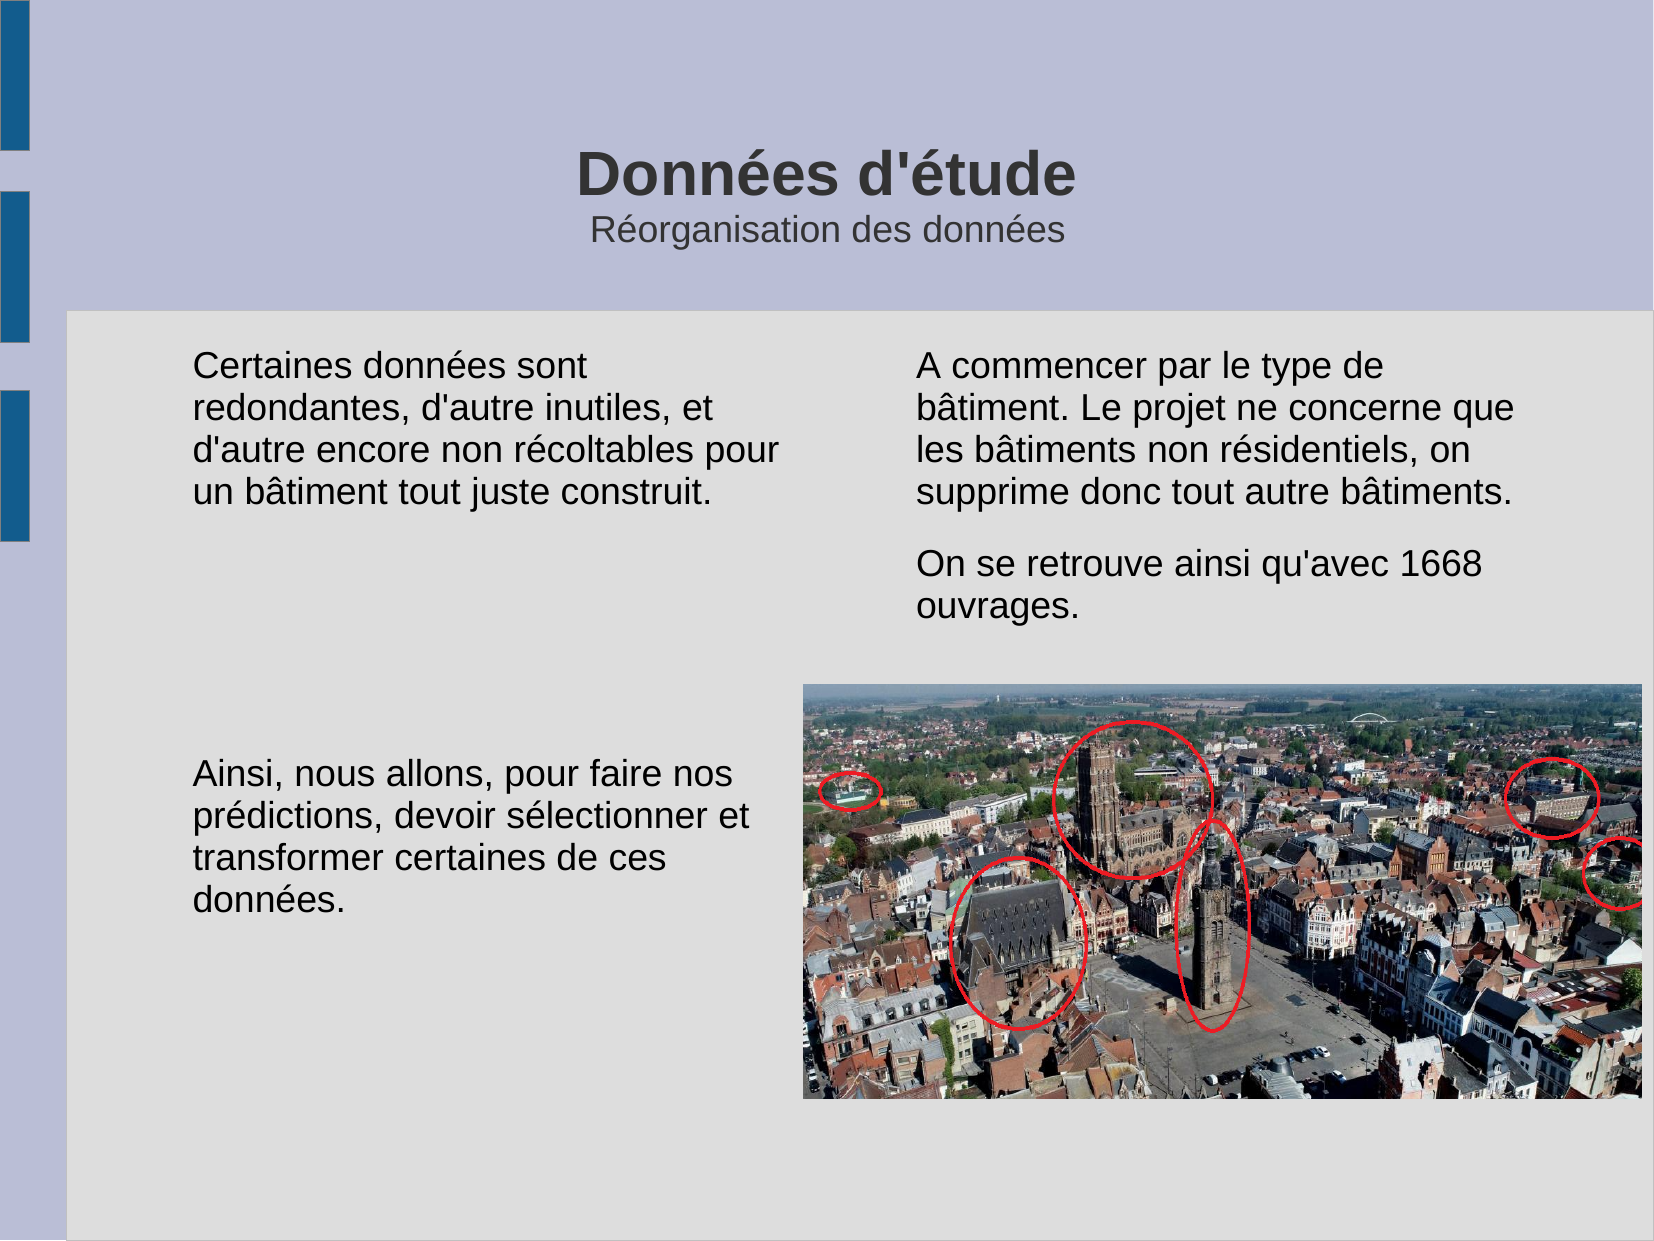

# Données d'étude Réorganisation des données
Certaines données sont redondantes, d'autre inutiles, et d'autre encore non récoltables pour un bâtiment tout juste construit.
A commencer par le type de bâtiment. Le projet ne concerne que les bâtiments non résidentiels, on supprime donc tout autre bâtiments.
On se retrouve ainsi qu'avec 1668 ouvrages.
Ainsi, nous allons, pour faire nos prédictions, devoir sélectionner et transformer certaines de ces données.